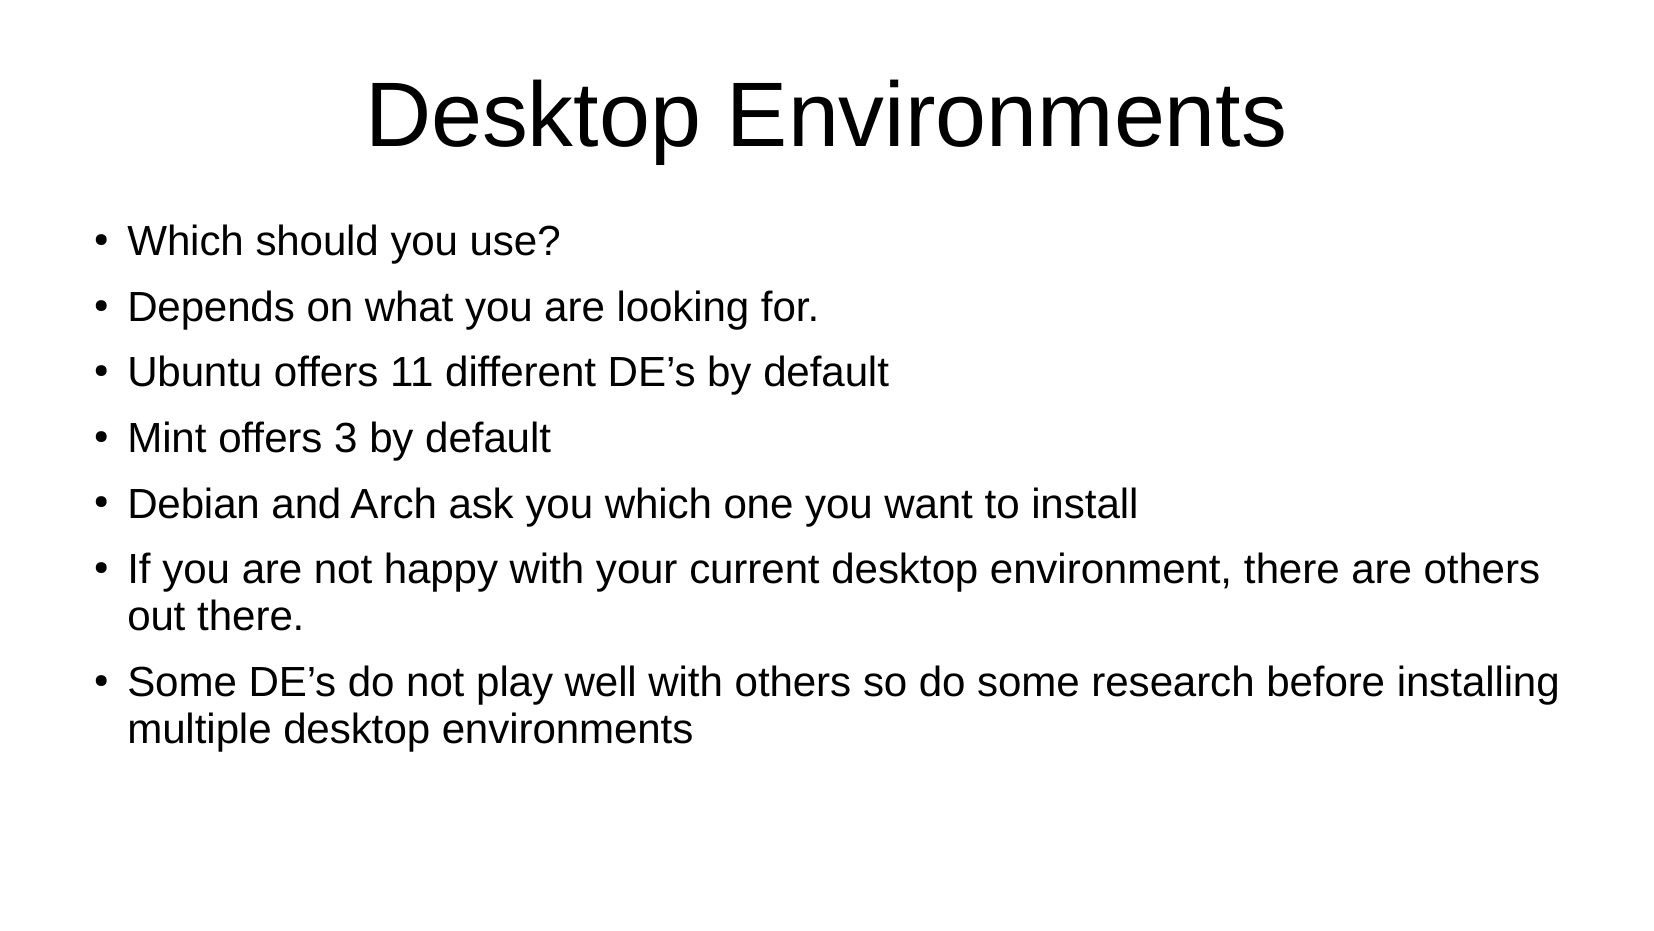

# Desktop Environments
Which should you use?
Depends on what you are looking for.
Ubuntu offers 11 different DE’s by default
Mint offers 3 by default
Debian and Arch ask you which one you want to install
If you are not happy with your current desktop environment, there are others out there.
Some DE’s do not play well with others so do some research before installing multiple desktop environments